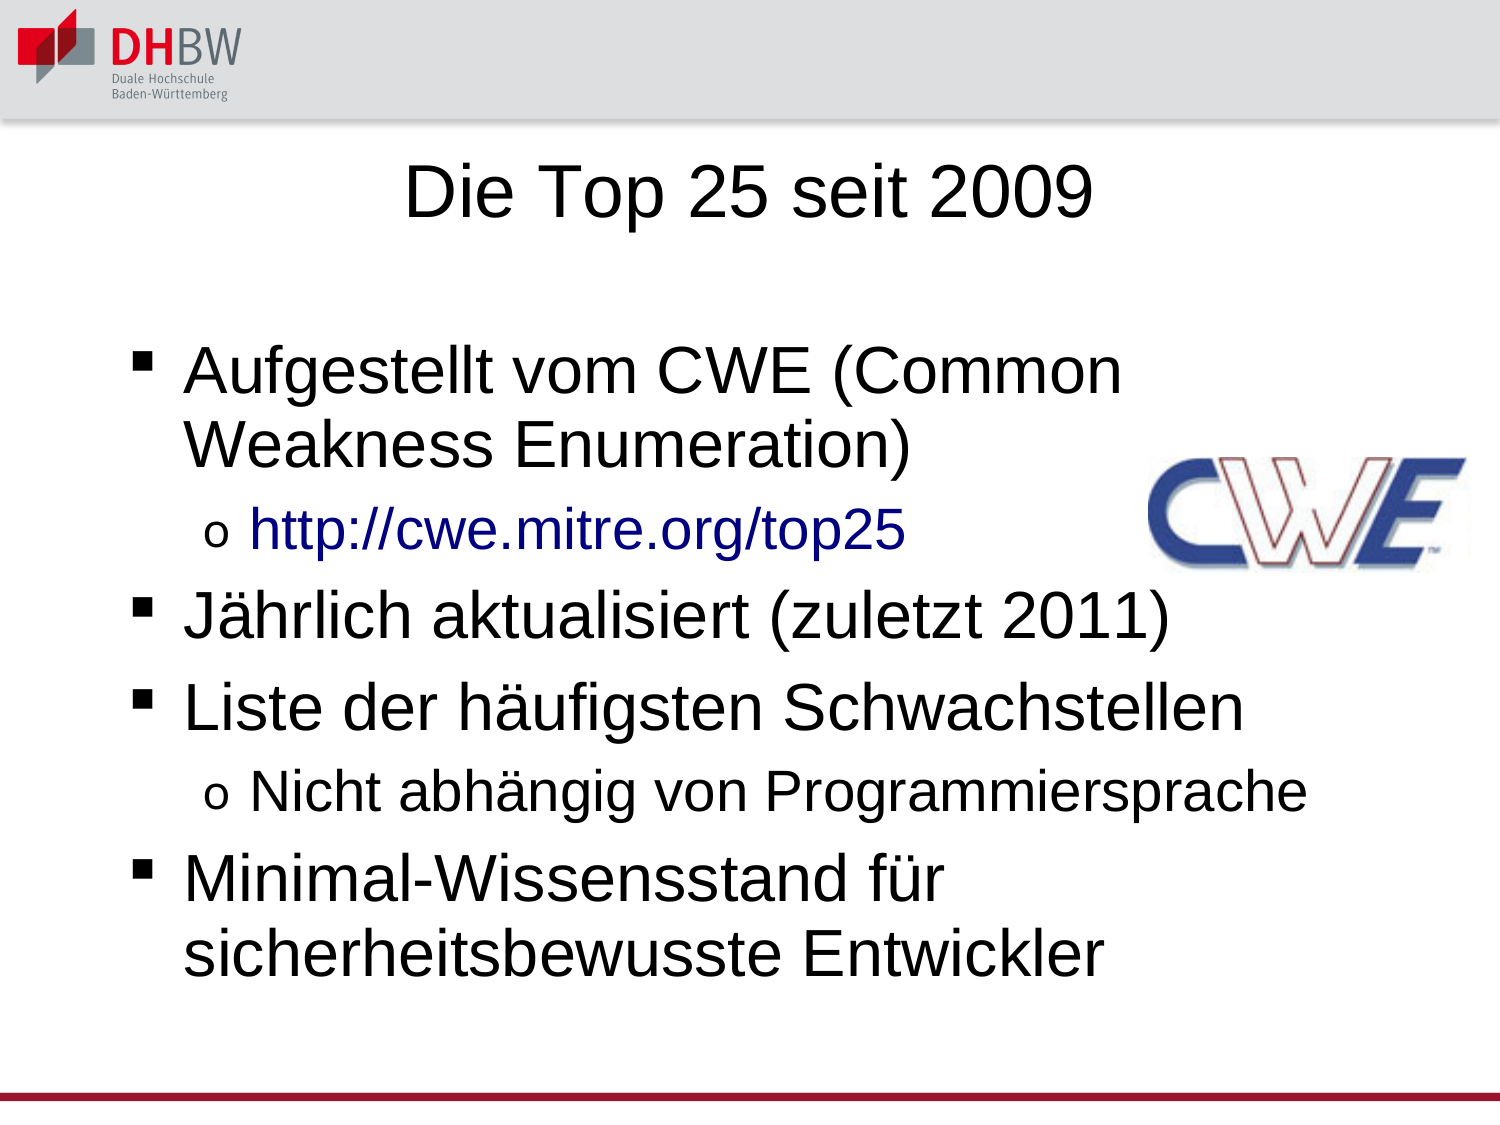

# Die Top 25 seit 2009
Aufgestellt vom CWE (Common Weakness Enumeration)
http://cwe.mitre.org/top25
Jährlich aktualisiert (zuletzt 2011)
Liste der häufigsten Schwachstellen
Nicht abhängig von Programmiersprache
Minimal-Wissensstand für sicherheitsbewusste Entwickler